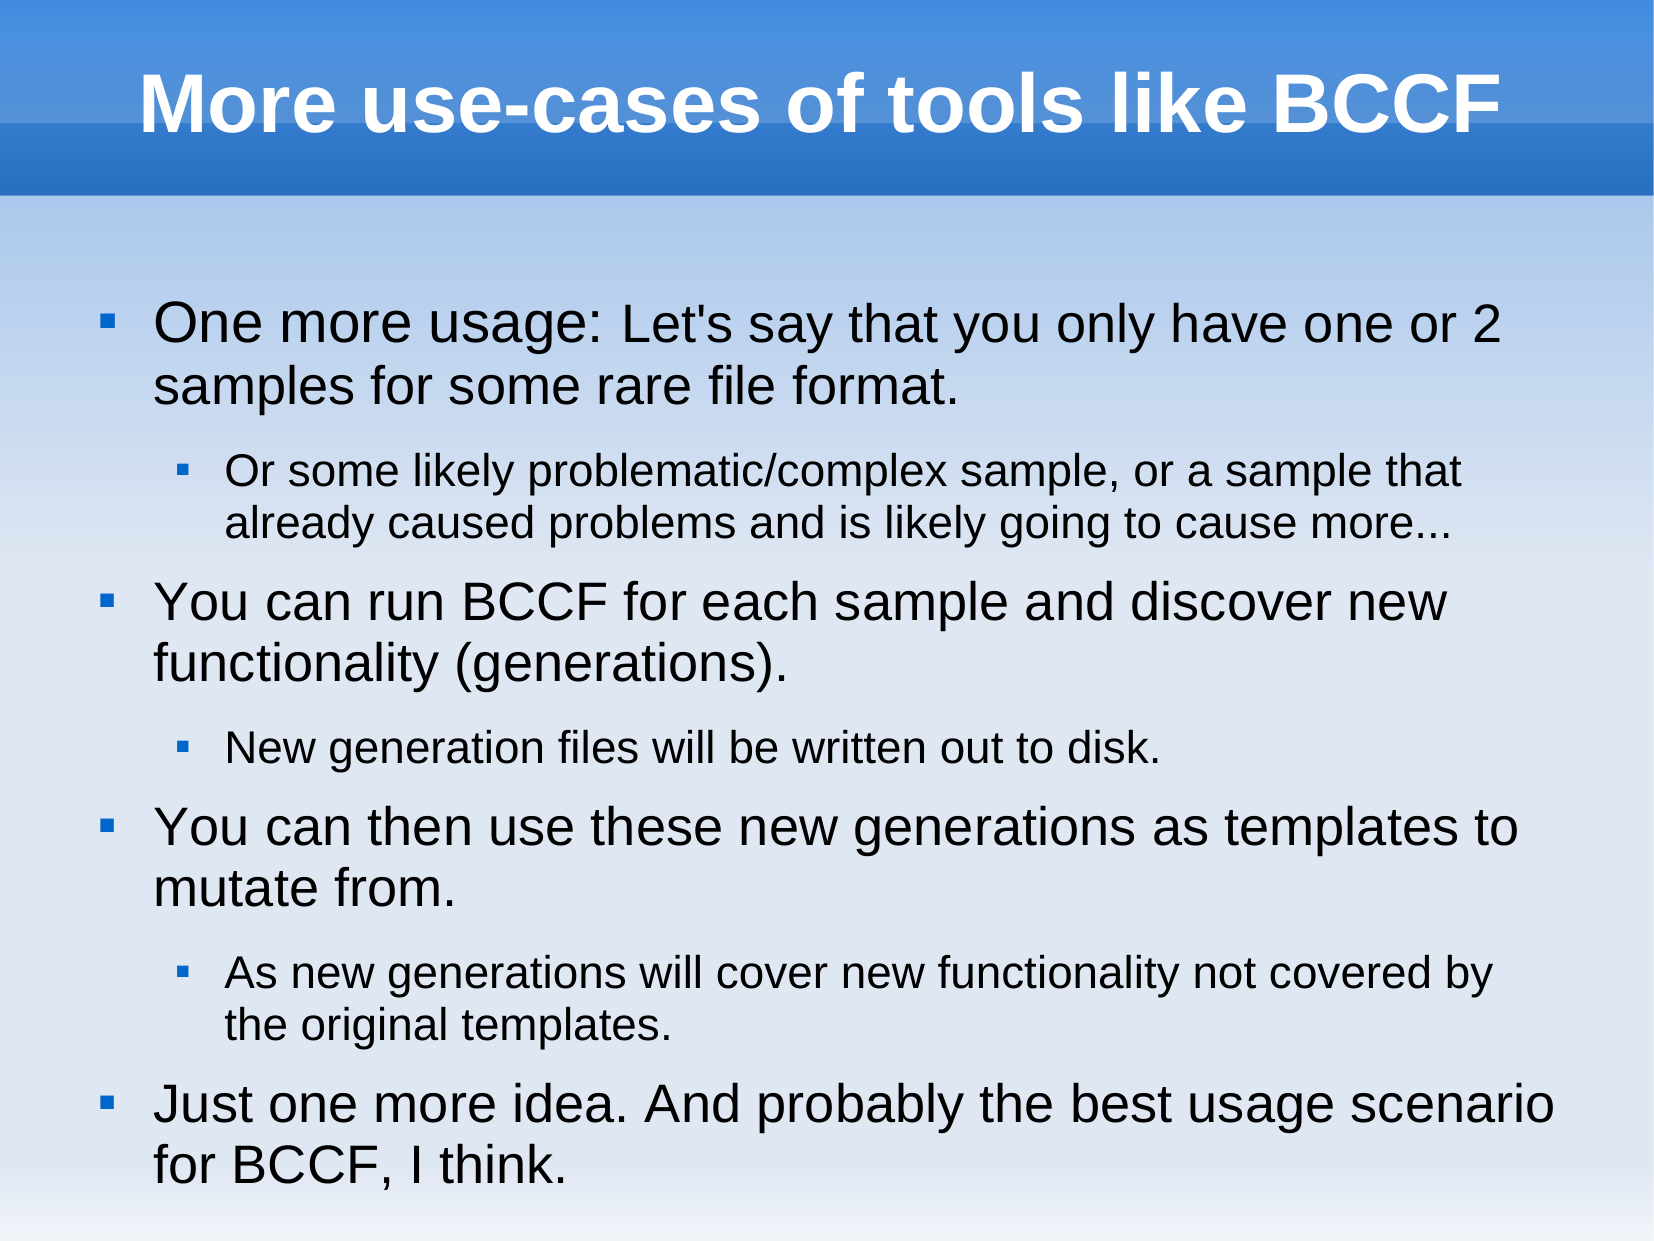

# More use-cases of tools like BCCF
One more usage: Let's say that you only have one or 2 samples for some rare file format.
Or some likely problematic/complex sample, or a sample that already caused problems and is likely going to cause more...
You can run BCCF for each sample and discover new functionality (generations).
New generation files will be written out to disk.
You can then use these new generations as templates to mutate from.
As new generations will cover new functionality not covered by the original templates.
Just one more idea. And probably the best usage scenario for BCCF, I think.